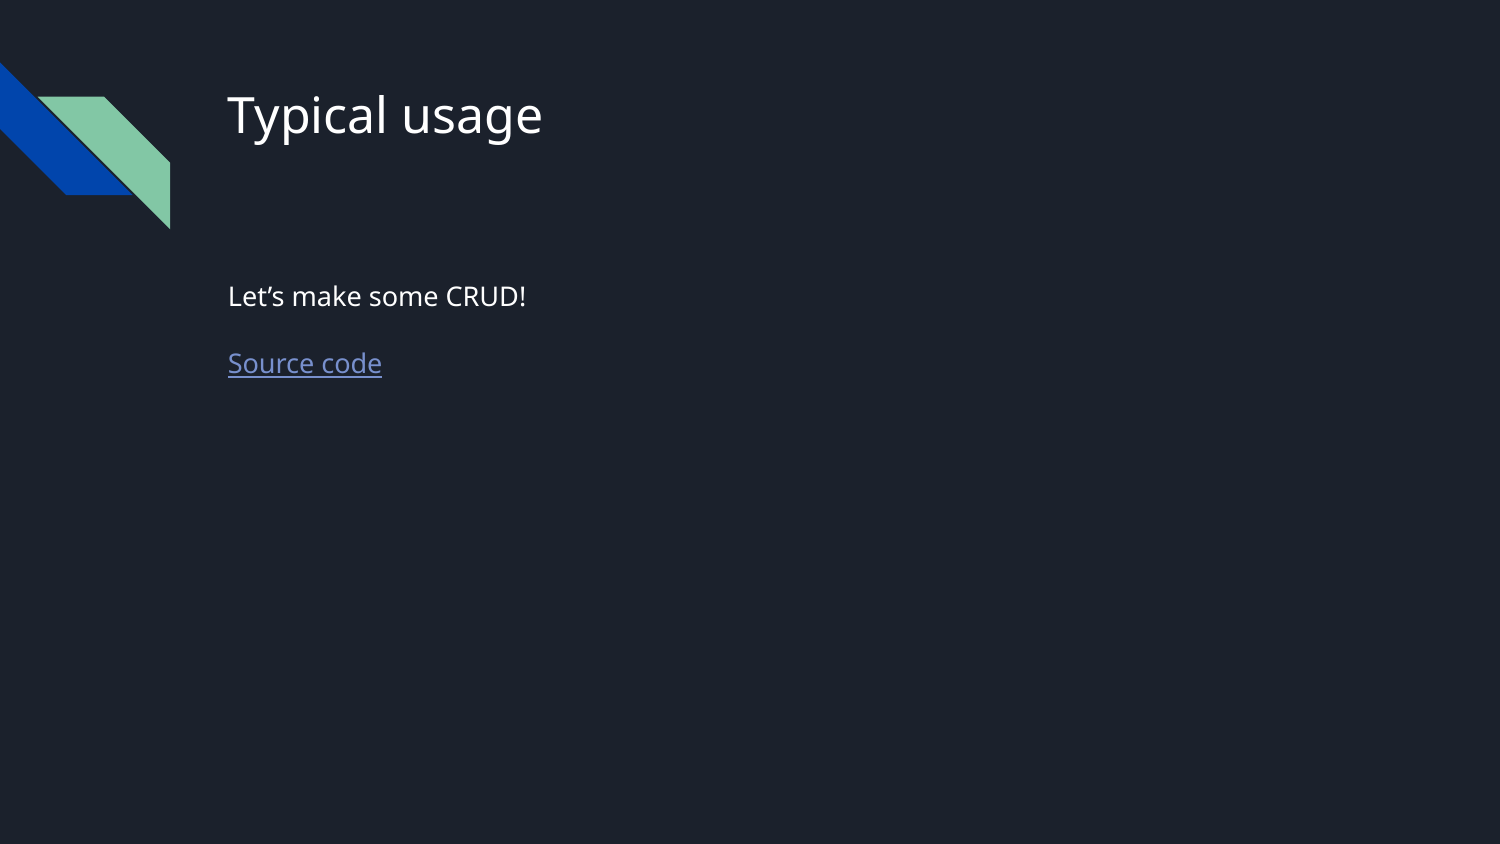

# Typical usage
Let’s make some CRUD!
Source code